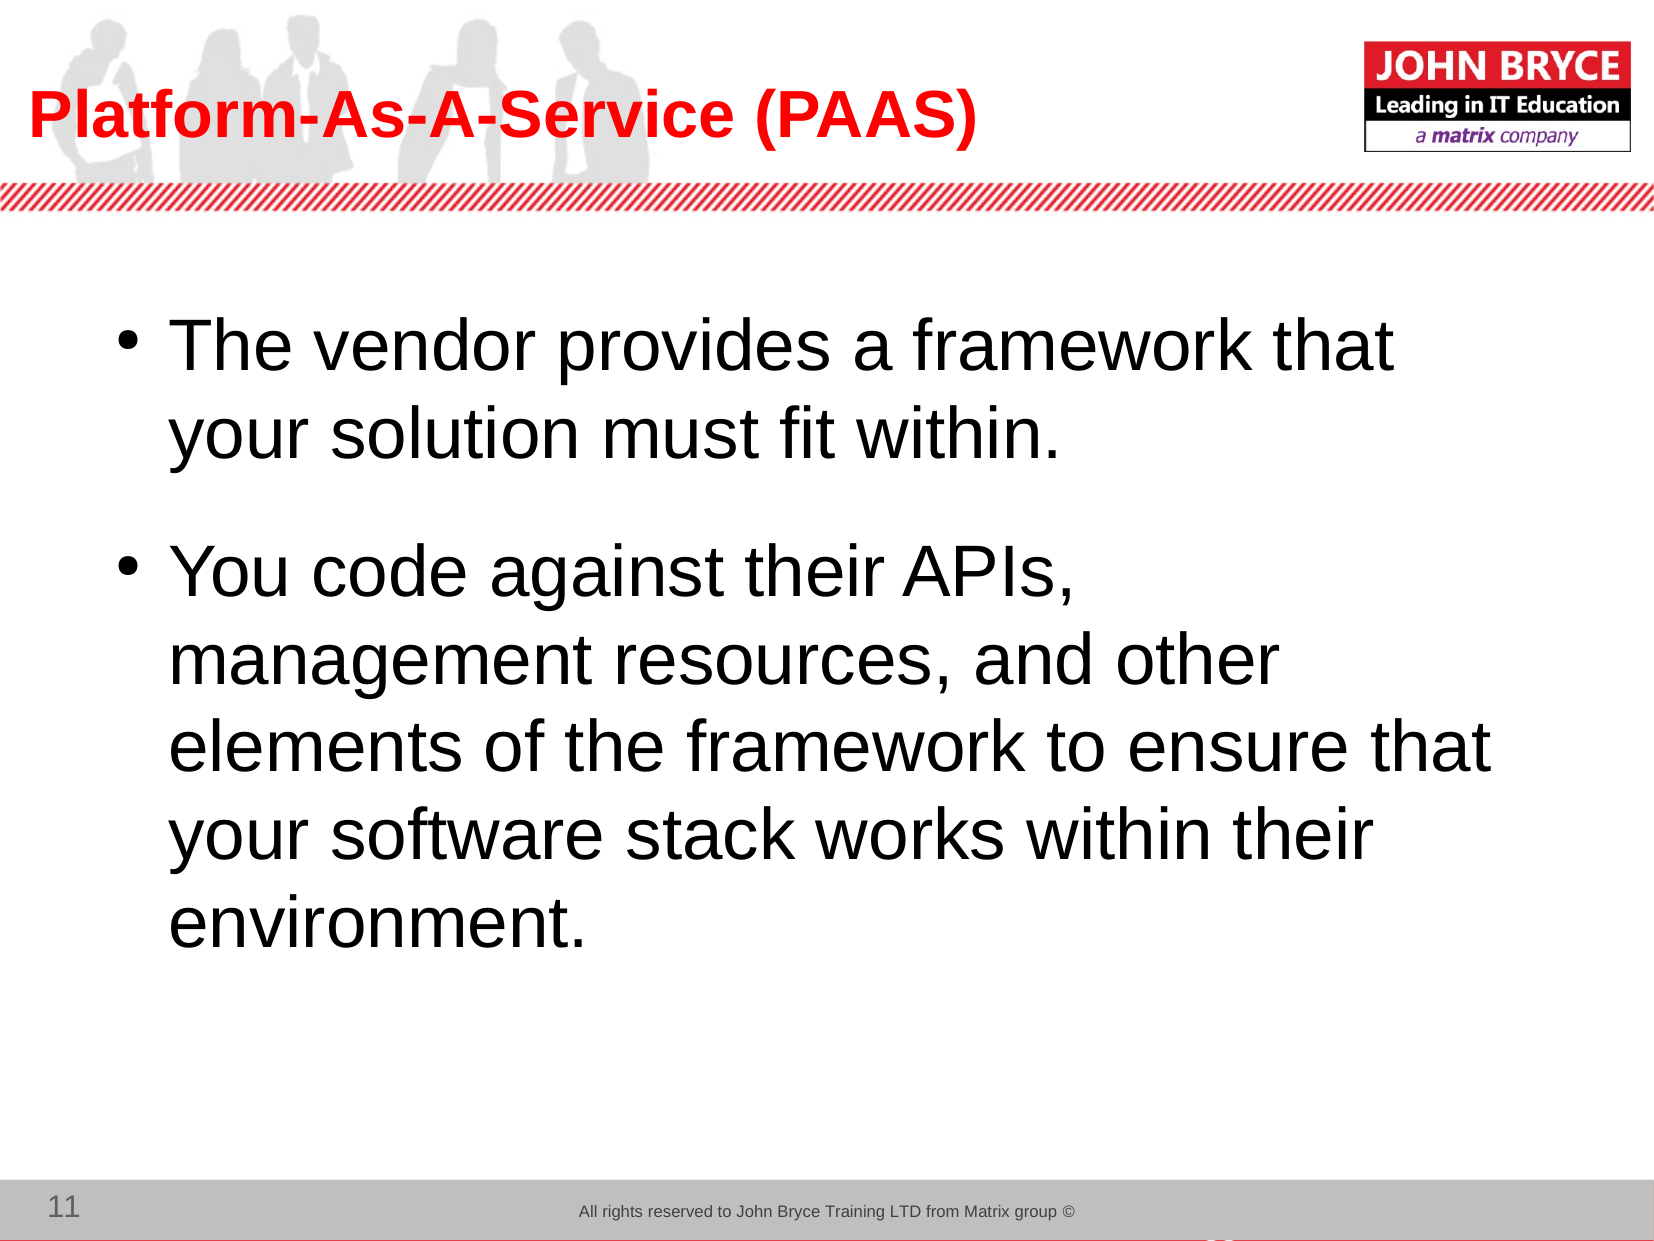

# Platform-As-A-Service (PAAS)
The vendor provides a framework that your solution must fit within.
You code against their APIs, management resources, and other elements of the framework to ensure that your software stack works within their environment.